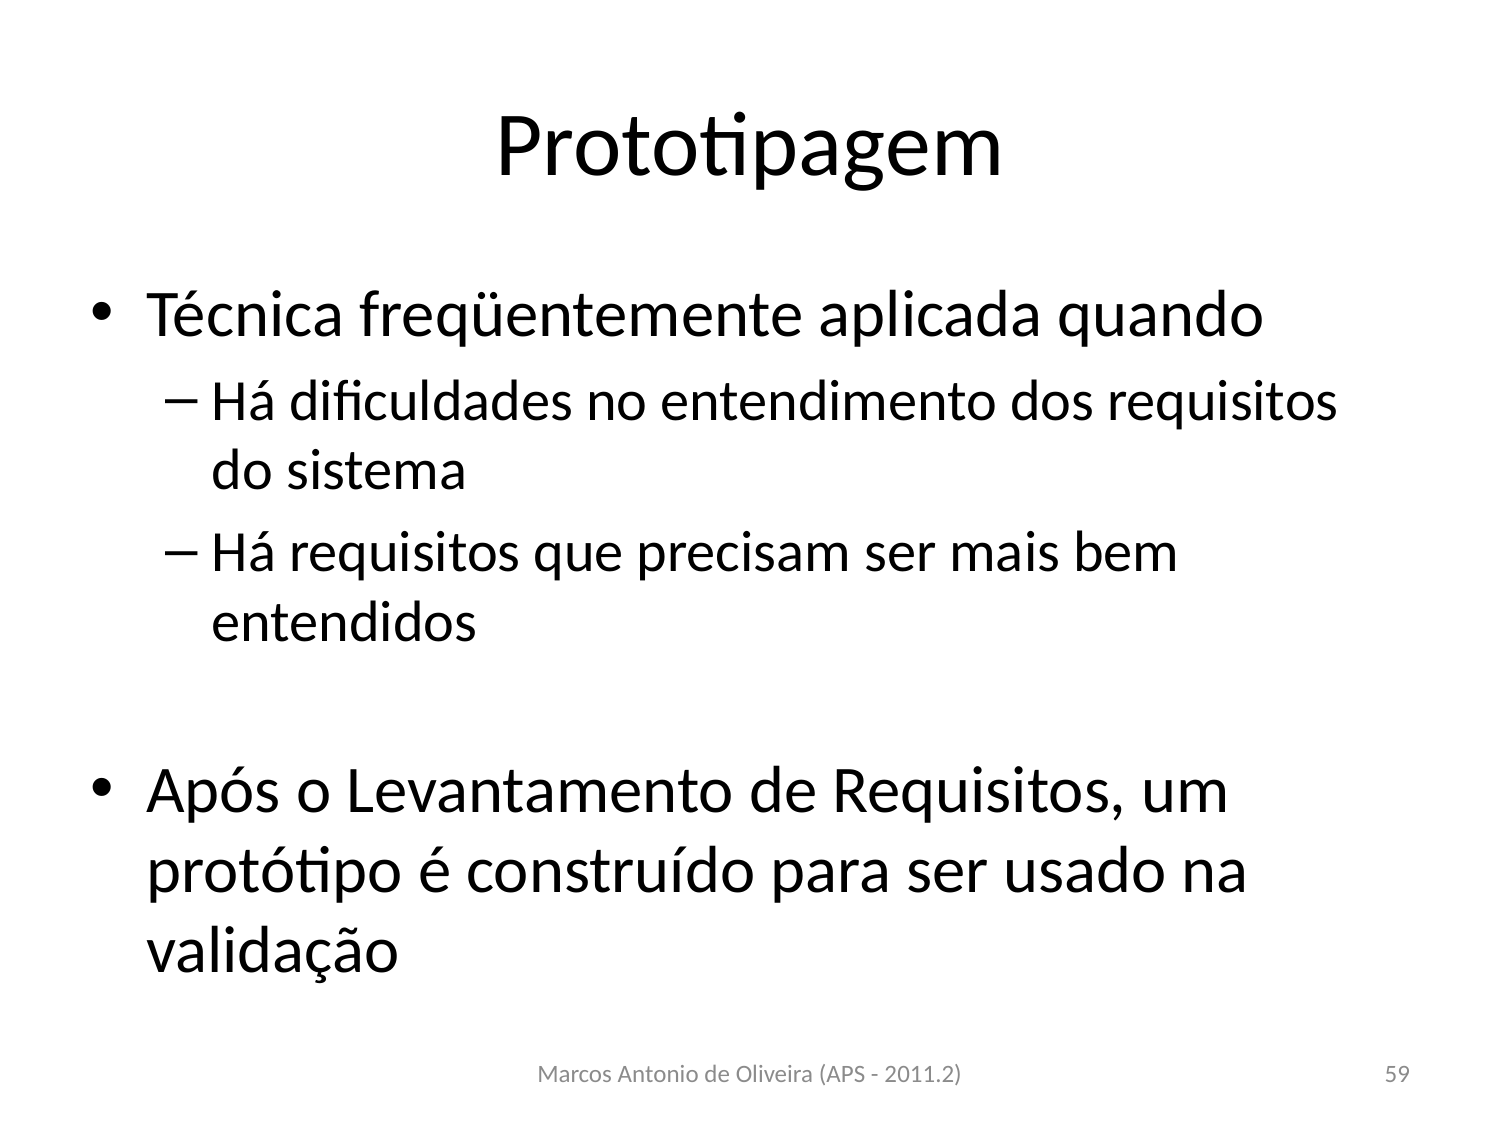

# Prototipagem
Técnica freqüentemente aplicada quando
Há dificuldades no entendimento dos requisitos do sistema
Há requisitos que precisam ser mais bem entendidos
Após o Levantamento de Requisitos, um protótipo é construído para ser usado na validação
Marcos Antonio de Oliveira (APS - 2011.2)